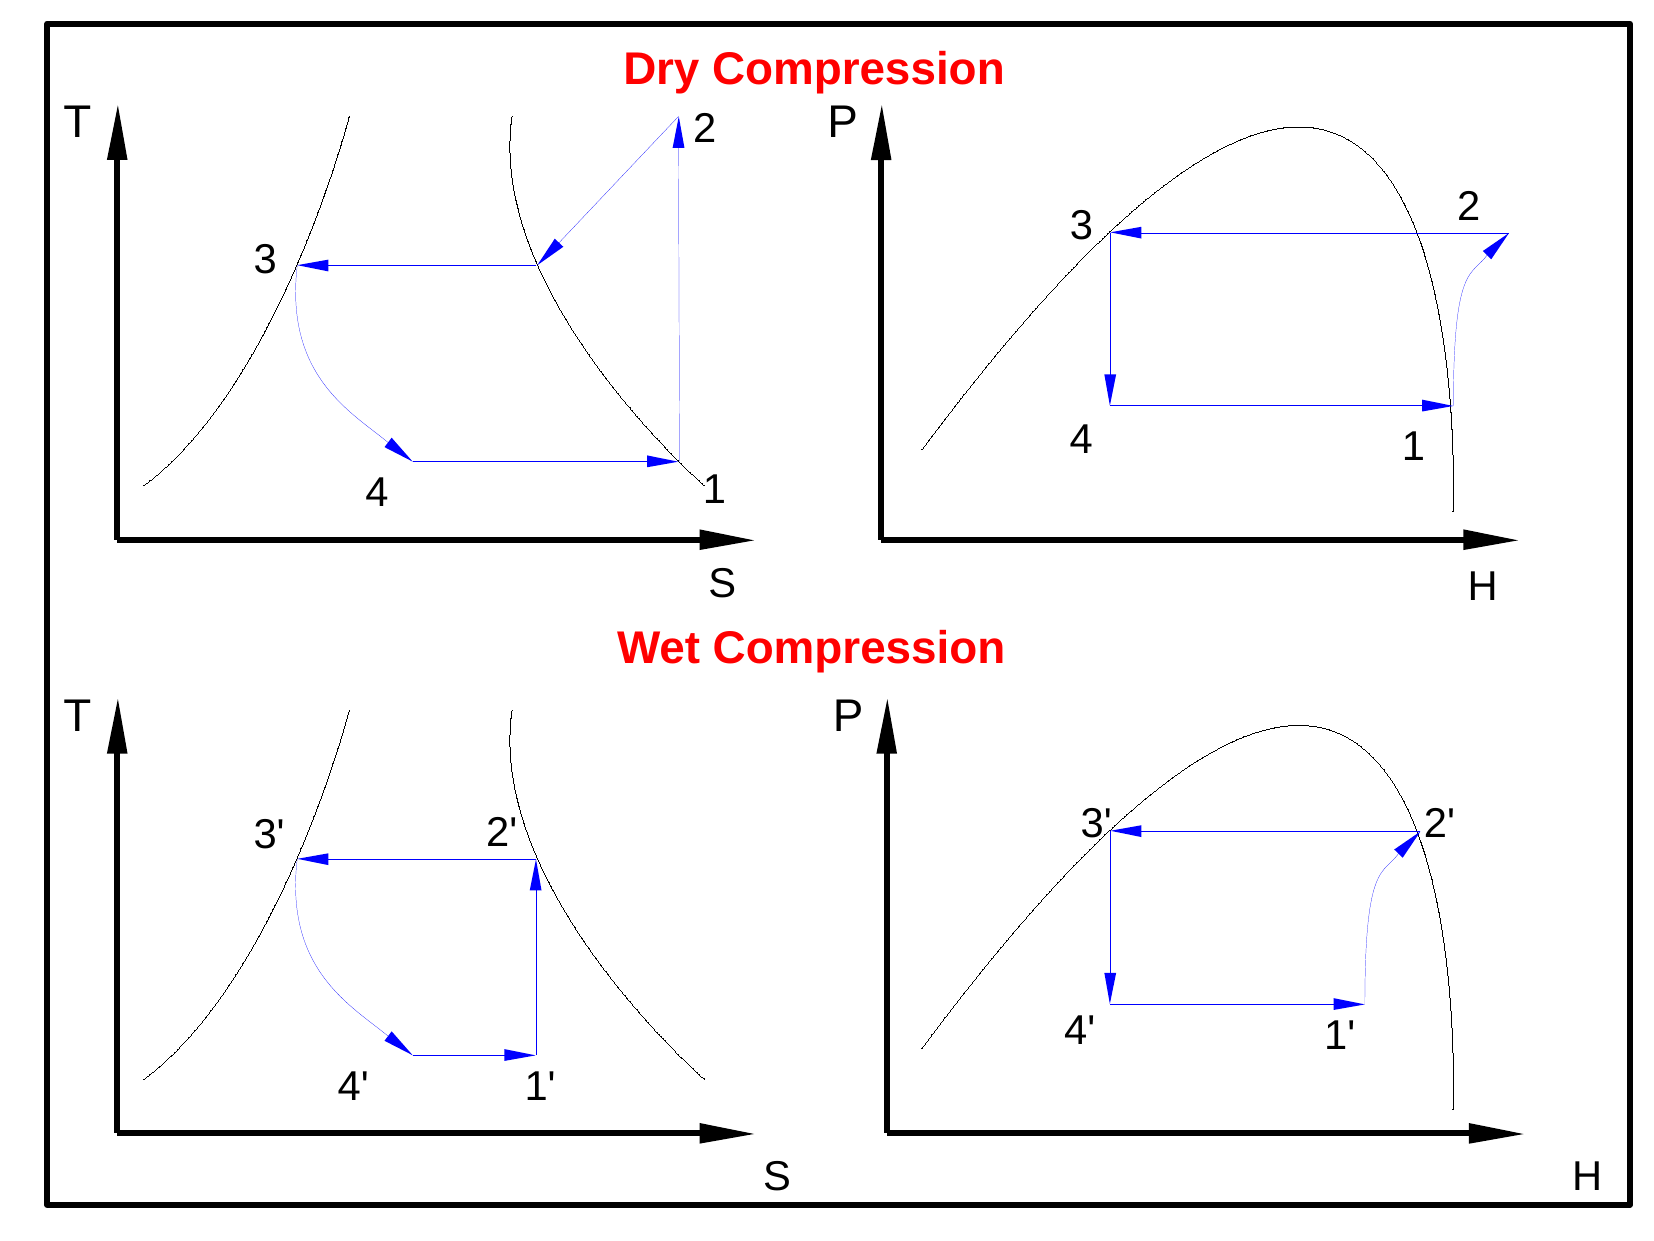

Dry Compression
T
P
2
2
3
3
4
1
1
4
S
H
Wet Compression
T
P
2'
3'
2'
3'
4'
1'
4'
1'
S
H